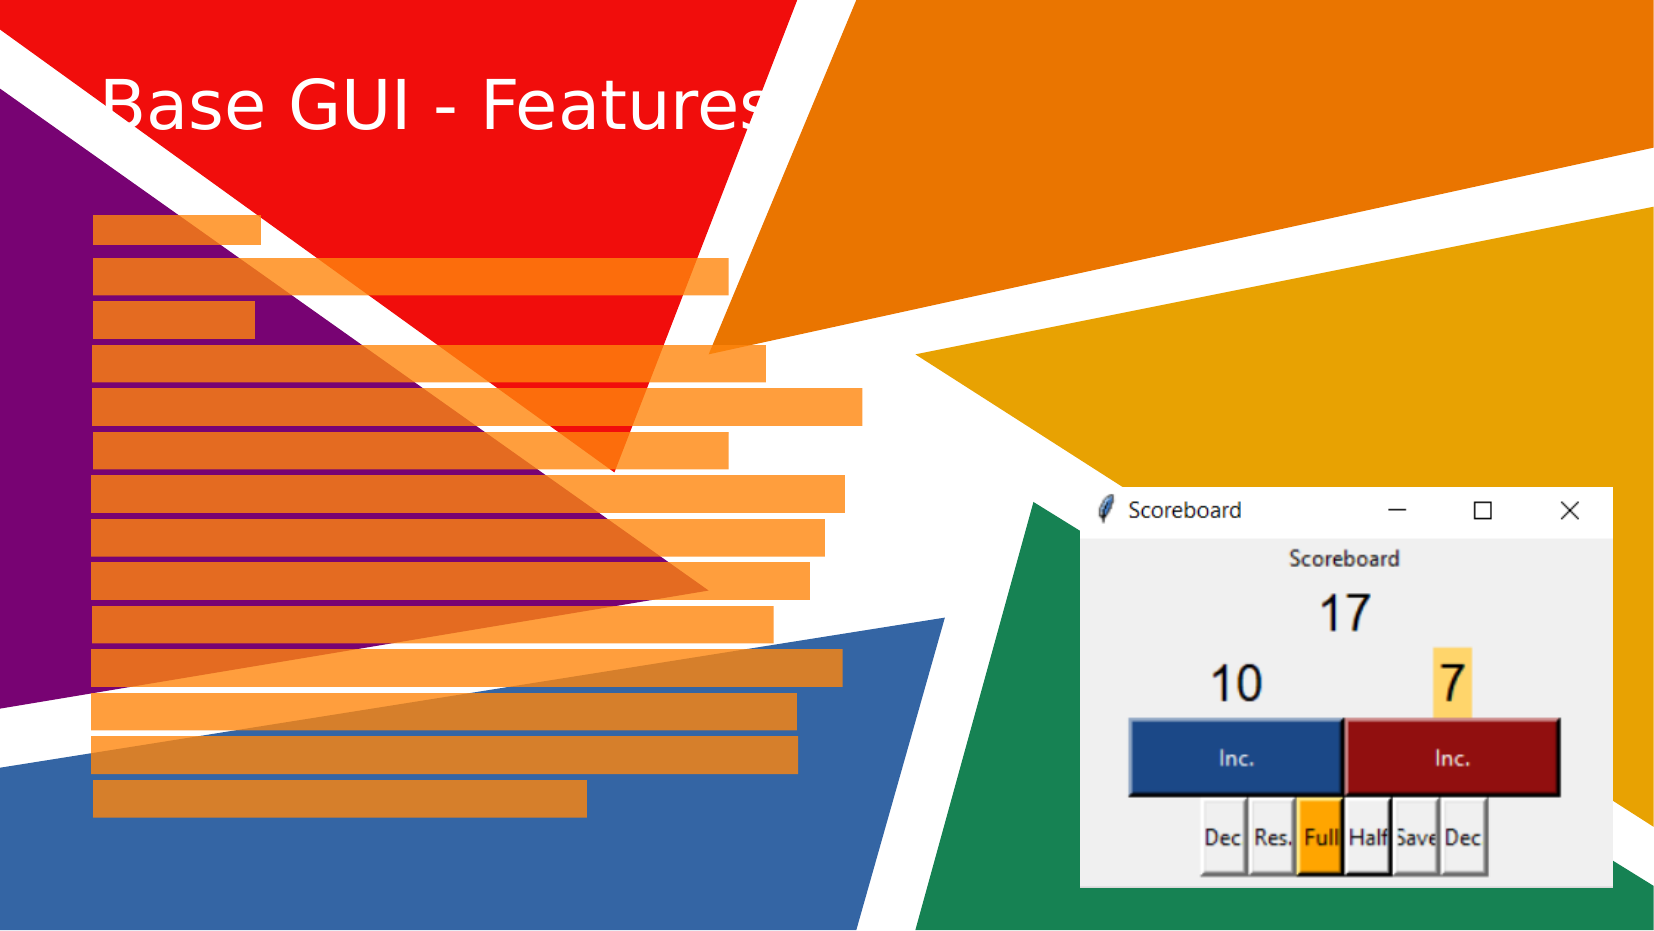

# Base GUI - Features
Features:
1. Service is indicated by a yellow highlight
2. Service alternates every 5 serves
3. Your game type full or half is indicated by the yellow highlight in Full/Half
4a. The first digit shows the total serves
4b. The left digits shows the blue score
4c. The right digit shows the red score
5. You can register a win only if your score is grater or equal to 21 AND score difference between the two players is greater or equal than two. This rule is portrayed in the next slide